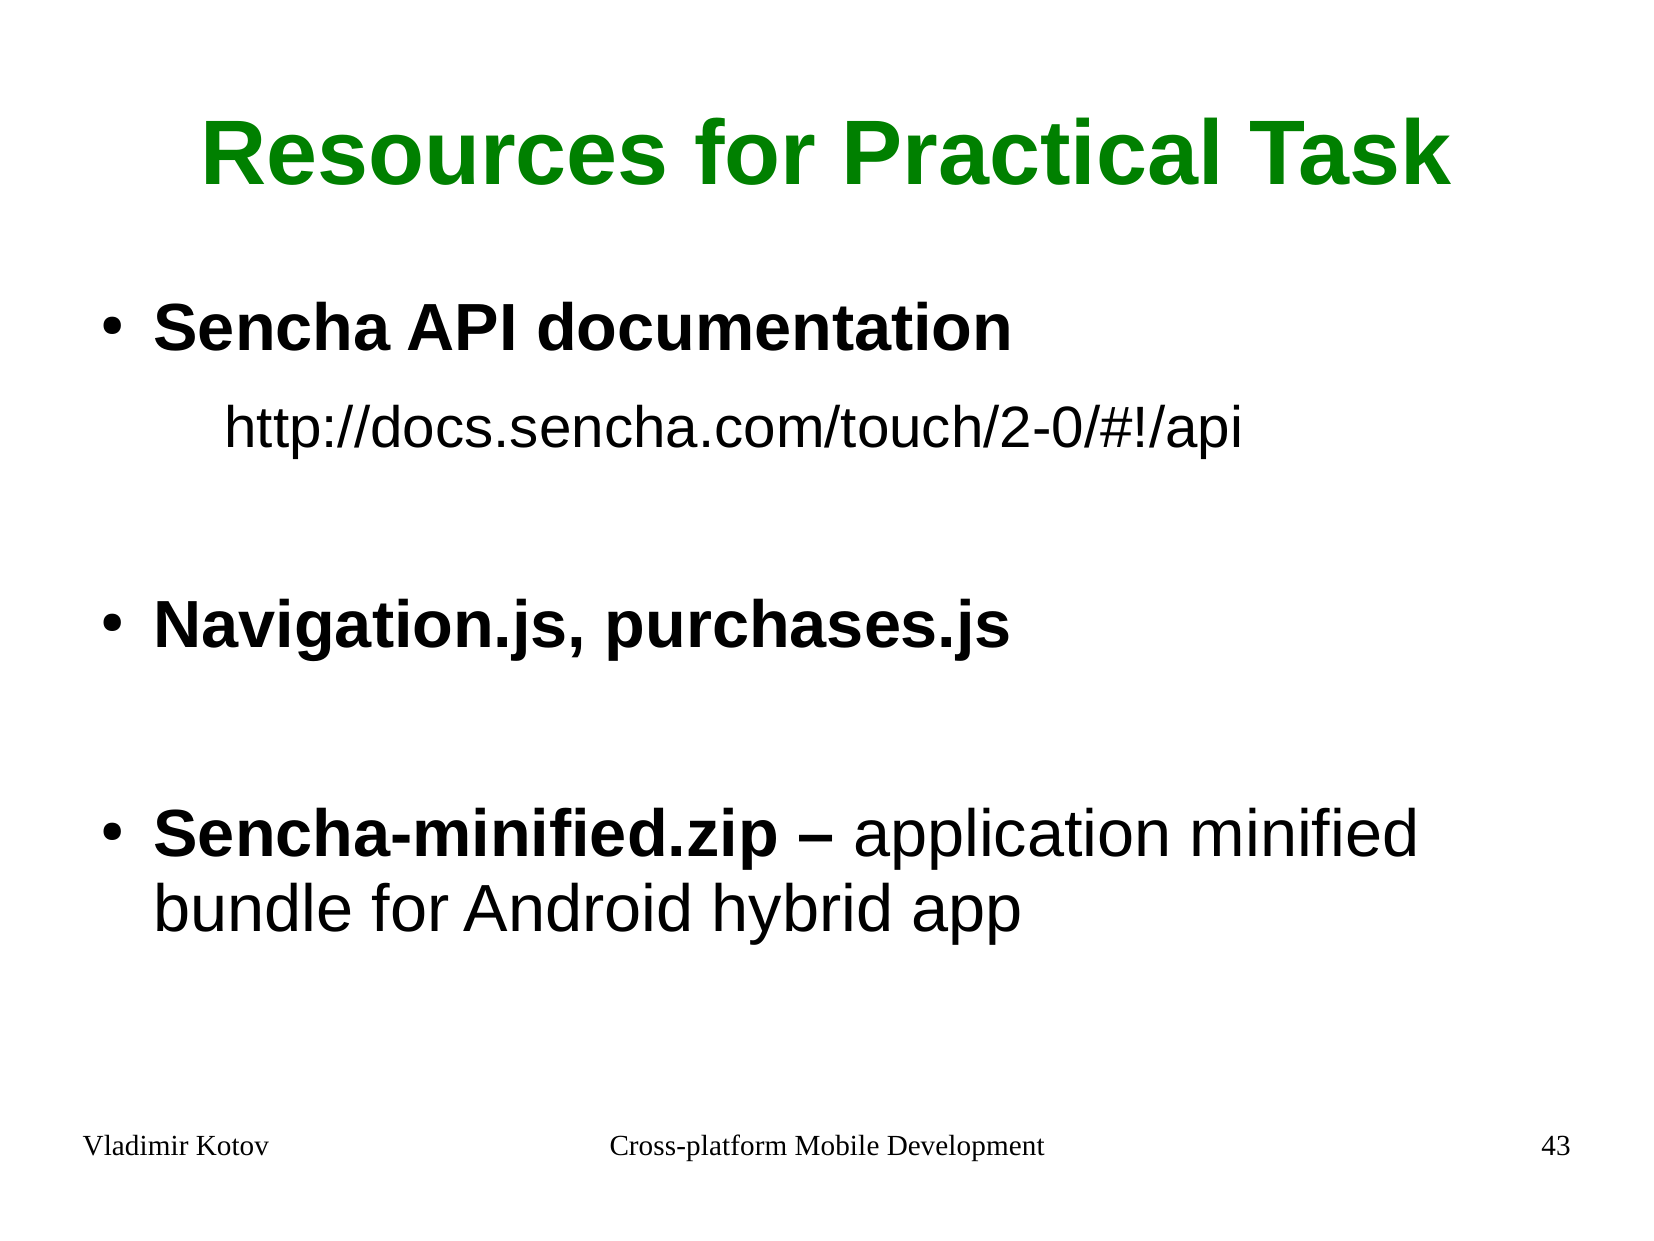

# Resources for Practical Task
Sencha API documentation
http://docs.sencha.com/touch/2-0/#!/api
Navigation.js, purchases.js
Sencha-minified.zip – application minified bundle for Android hybrid app
Vladimir Kotov
Cross-platform Mobile Development
43